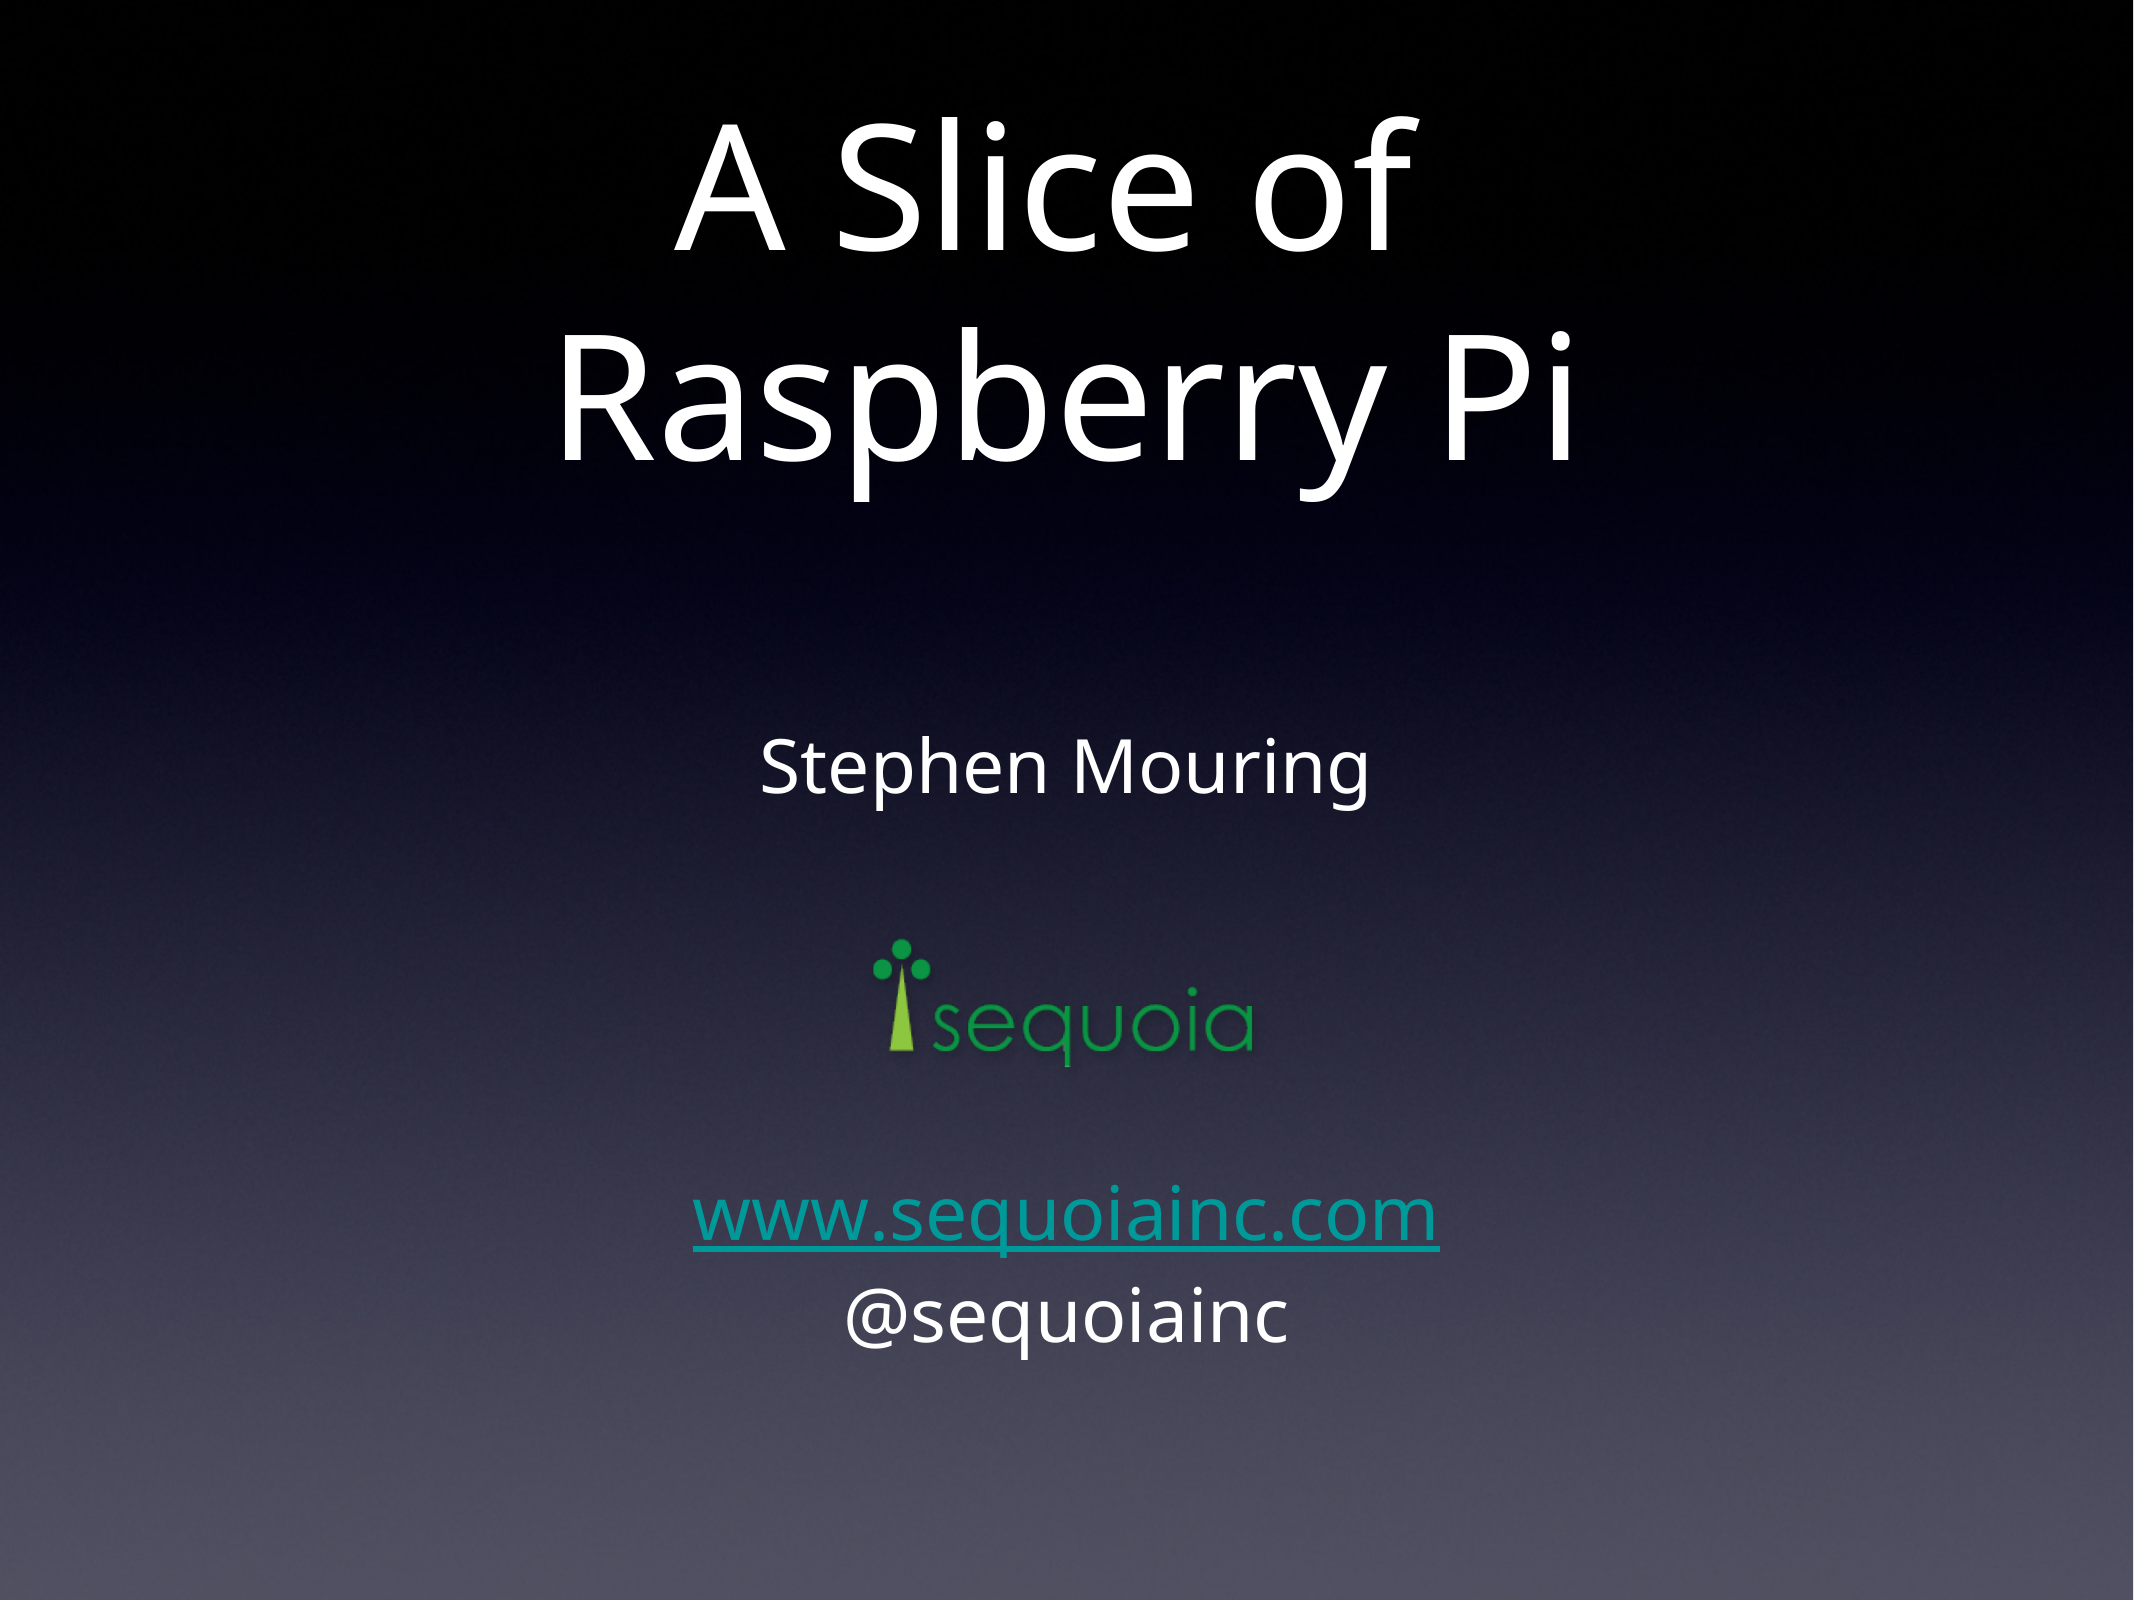

# A Slice of Raspberry Pi
Stephen Mouring
www.sequoiainc.com
@sequoiainc